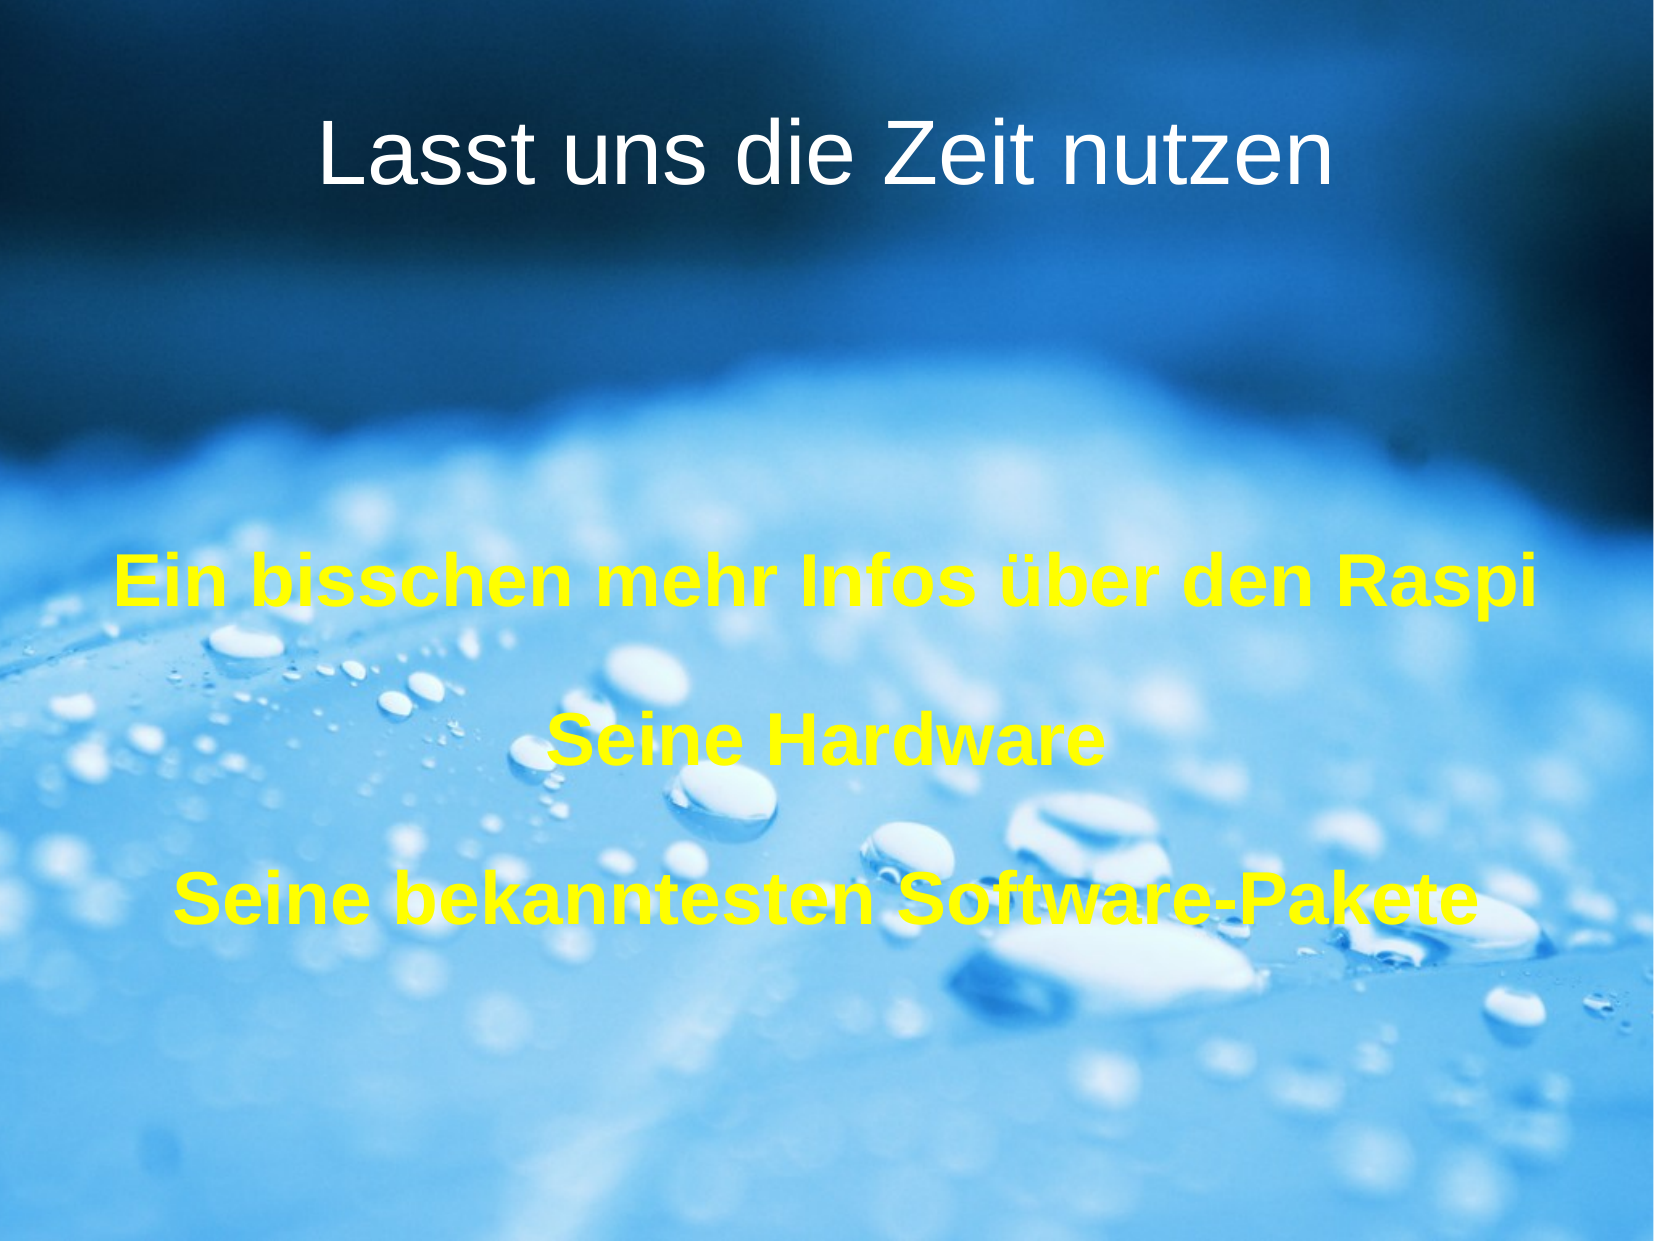

# Lasst uns die Zeit nutzen
Ein bisschen mehr Infos über den Raspi
Seine Hardware
Seine bekanntesten Software-Pakete
8